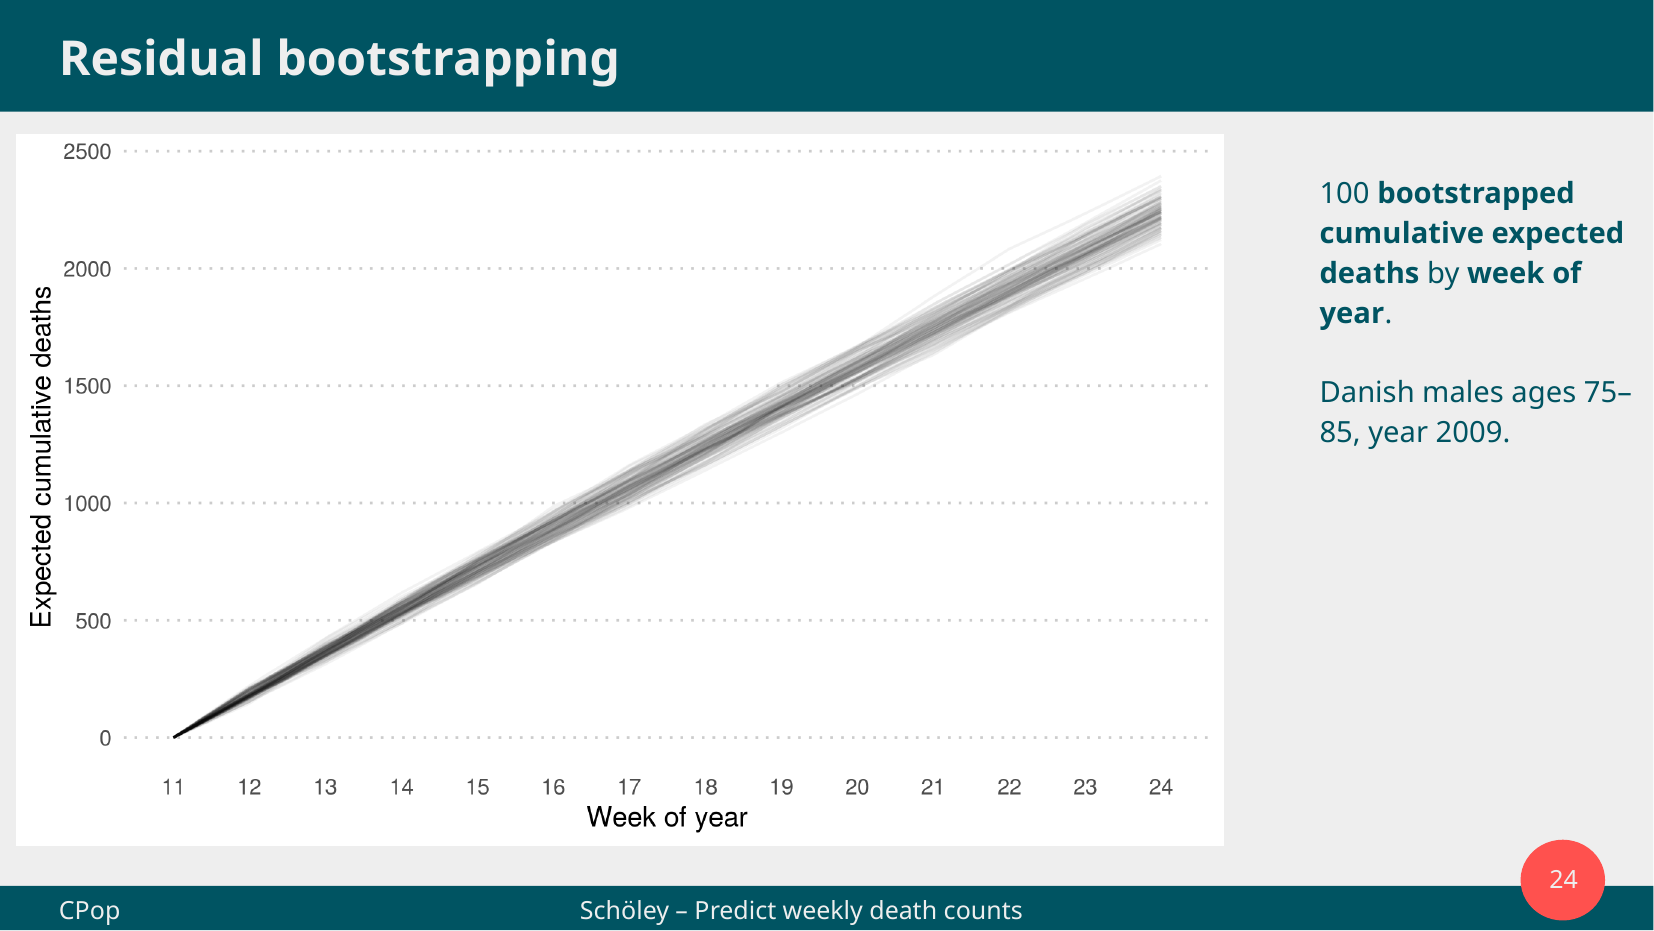

# Residual bootstrapping
100 bootstrapped cumulative expected deaths by week of year.
Danish males ages 75–85, year 2009.
24
CPop
Schöley – Predict weekly death counts